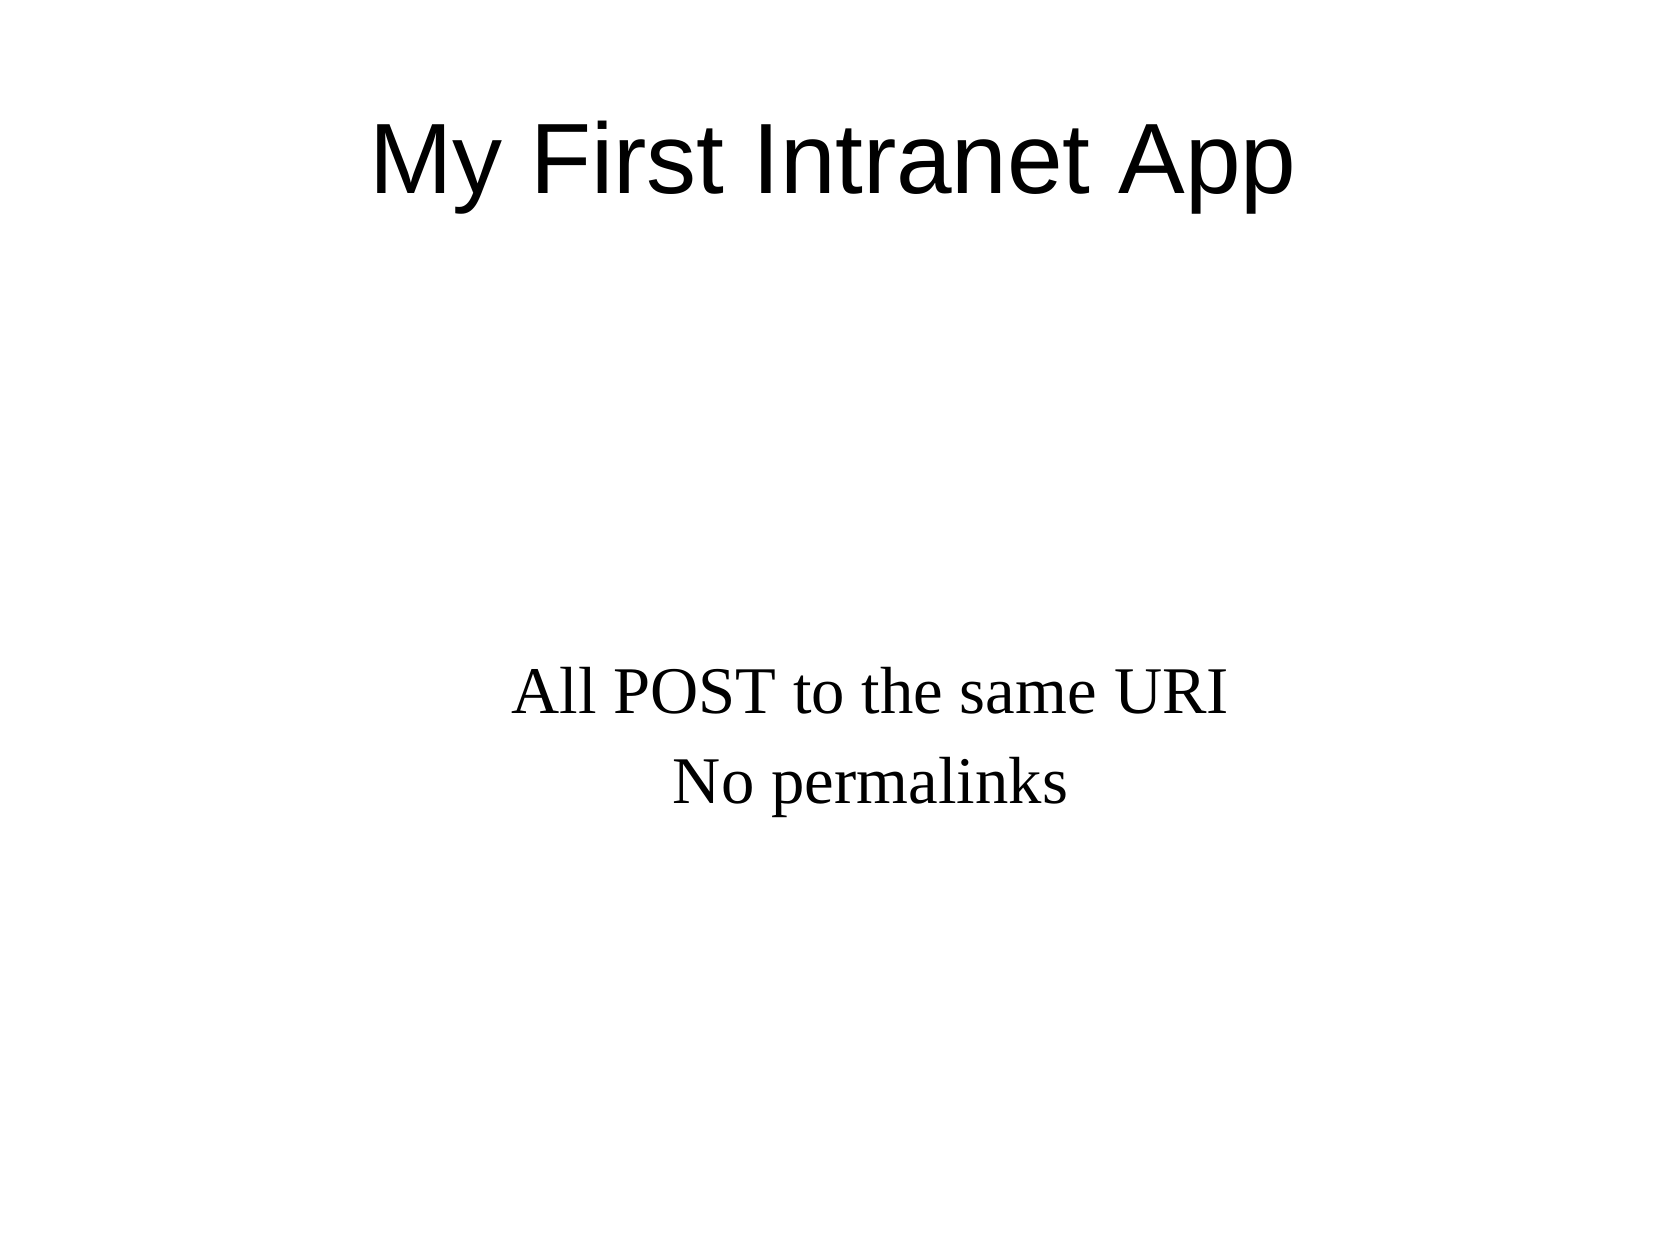

# My First Intranet App
All POST to the same URI
No permalinks